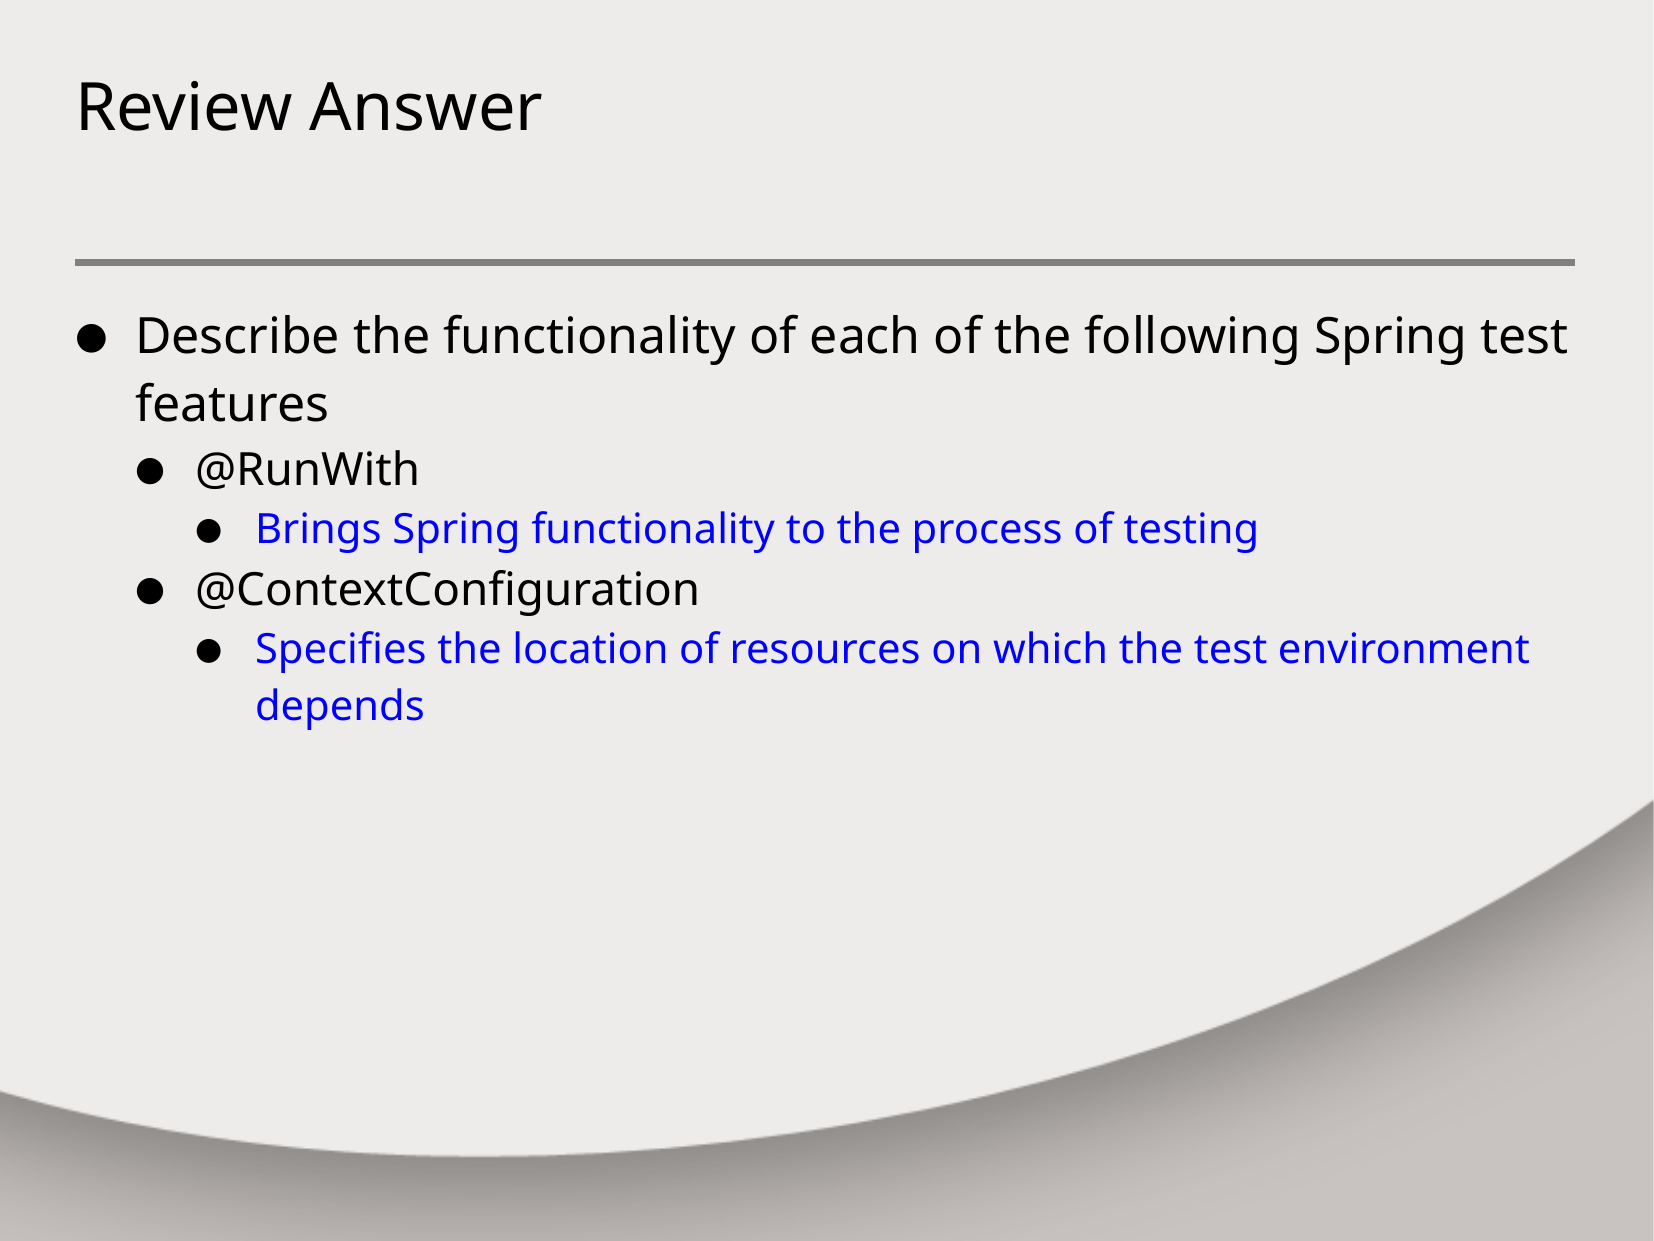

# Review Answer
Describe the functionality of each of the following Spring test features
@RunWith
Brings Spring functionality to the process of testing
@ContextConfiguration
Specifies the location of resources on which the test environment depends